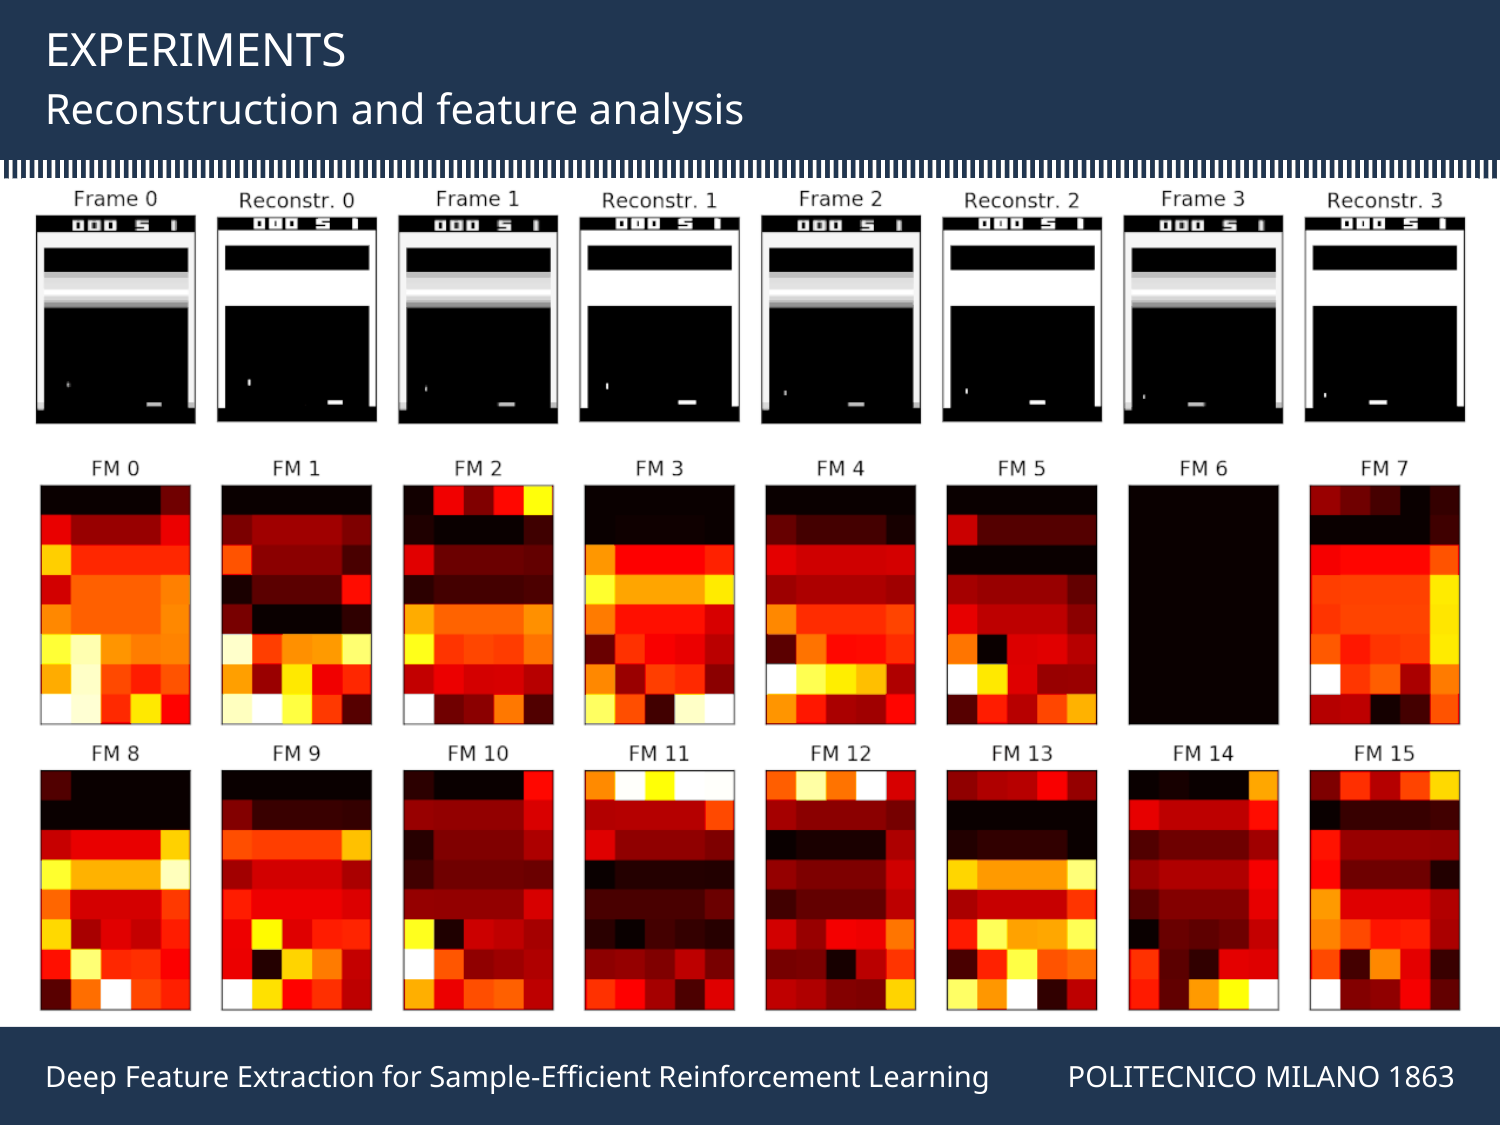

EXPERIMENTS
Reconstruction and feature analysis
Deep Feature Extraction for Sample-Efficient Reinforcement Learning
POLITECNICO MILANO 1863